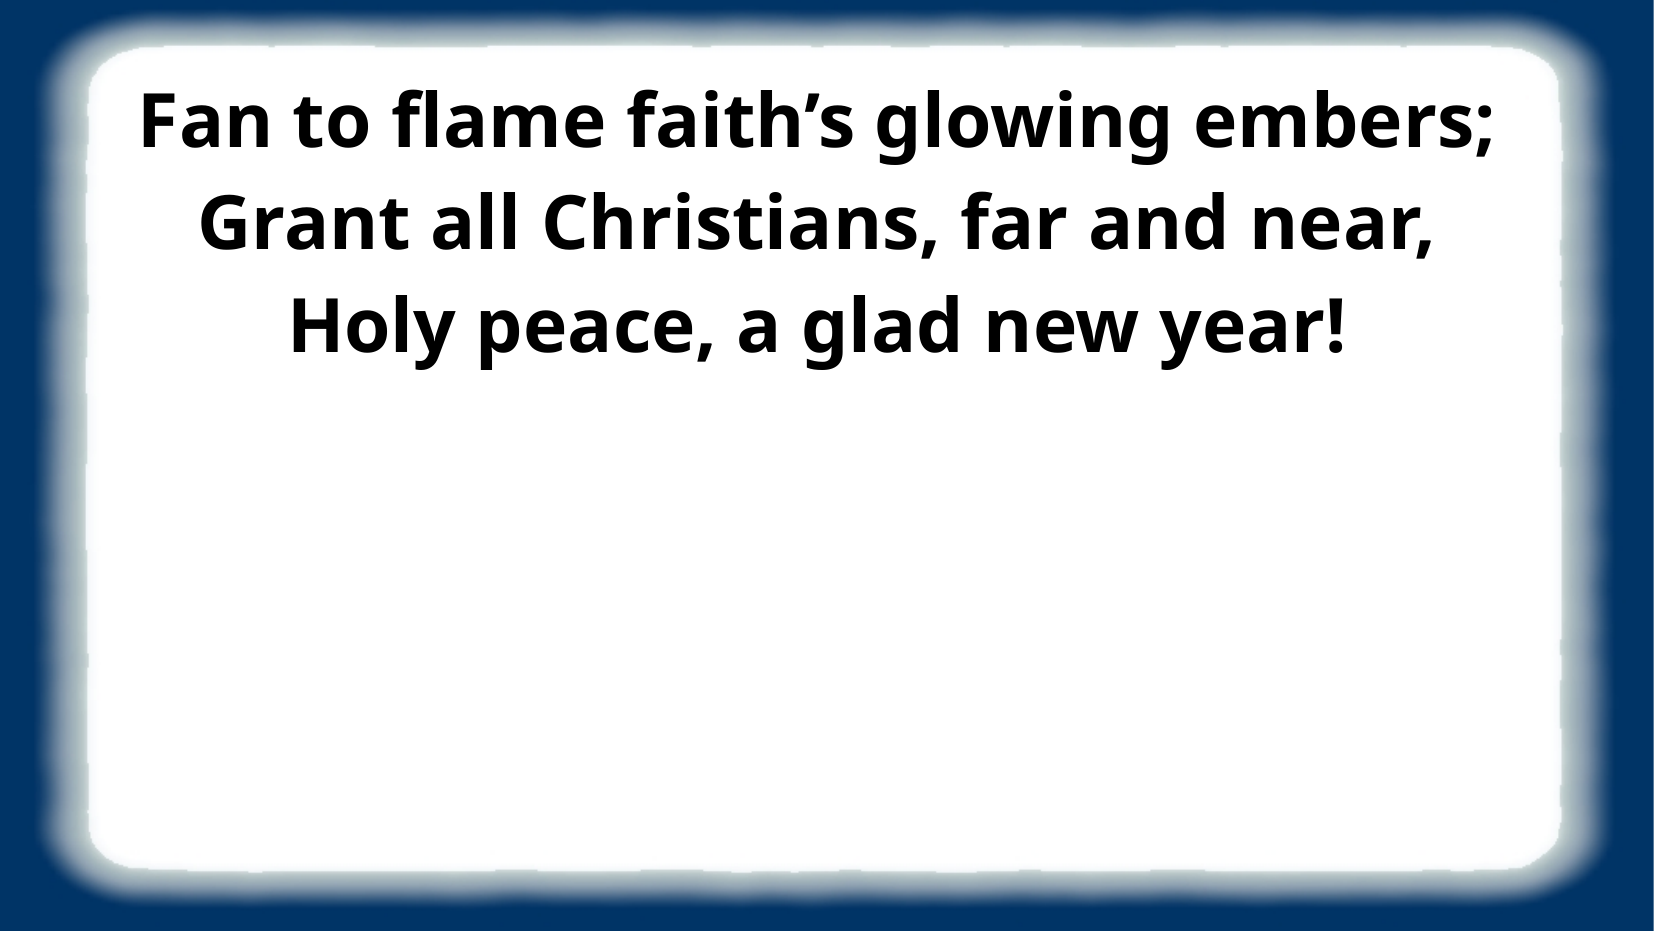

Fan to flame faith’s glowing embers;
Grant all Christians, far and near,
Holy peace, a glad new year!